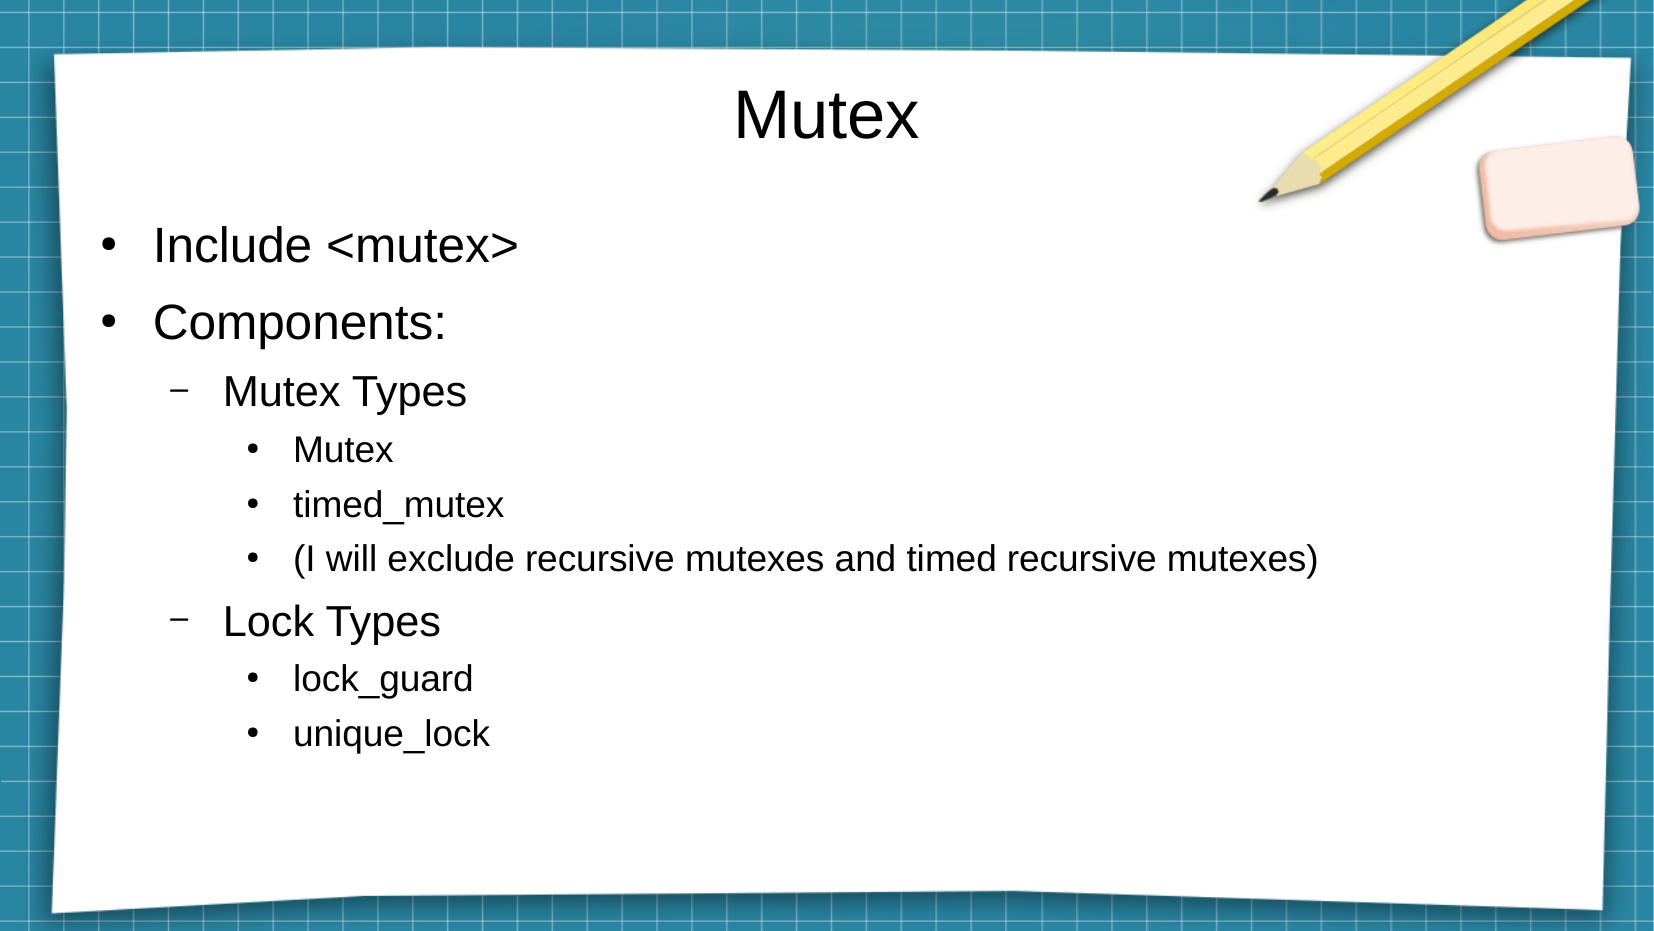

# Mutex
Include <mutex>
Components:
Mutex Types
Mutex
timed_mutex
(I will exclude recursive mutexes and timed recursive mutexes)
Lock Types
lock_guard
unique_lock